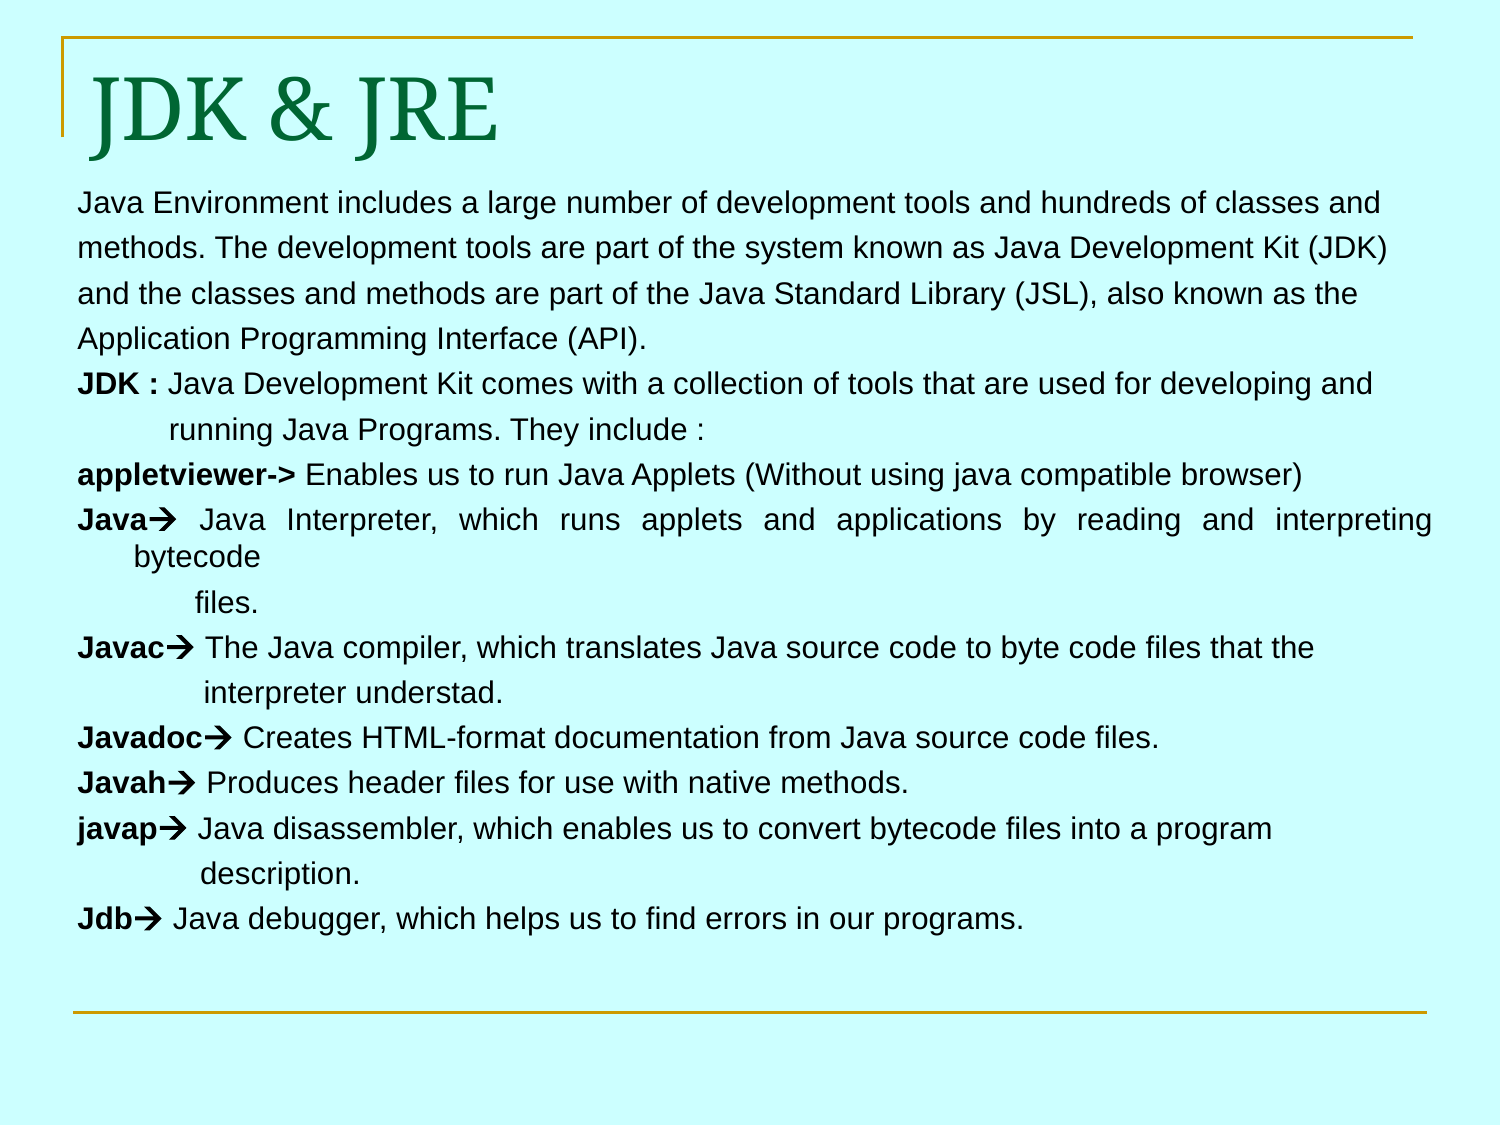

# JDK & JRE
Java Environment includes a large number of development tools and hundreds of classes and
methods. The development tools are part of the system known as Java Development Kit (JDK)
and the classes and methods are part of the Java Standard Library (JSL), also known as the
Application Programming Interface (API).
JDK : Java Development Kit comes with a collection of tools that are used for developing and
	 running Java Programs. They include :
appletviewer-> Enables us to run Java Applets (Without using java compatible browser)
Java Java Interpreter, which runs applets and applications by reading and interpreting bytecode
	 files.
Javac The Java compiler, which translates Java source code to byte code files that the
	 interpreter understad.
Javadoc Creates HTML-format documentation from Java source code files.
Javah Produces header files for use with native methods.
javap Java disassembler, which enables us to convert bytecode files into a program
 description.
Jdb Java debugger, which helps us to find errors in our programs.